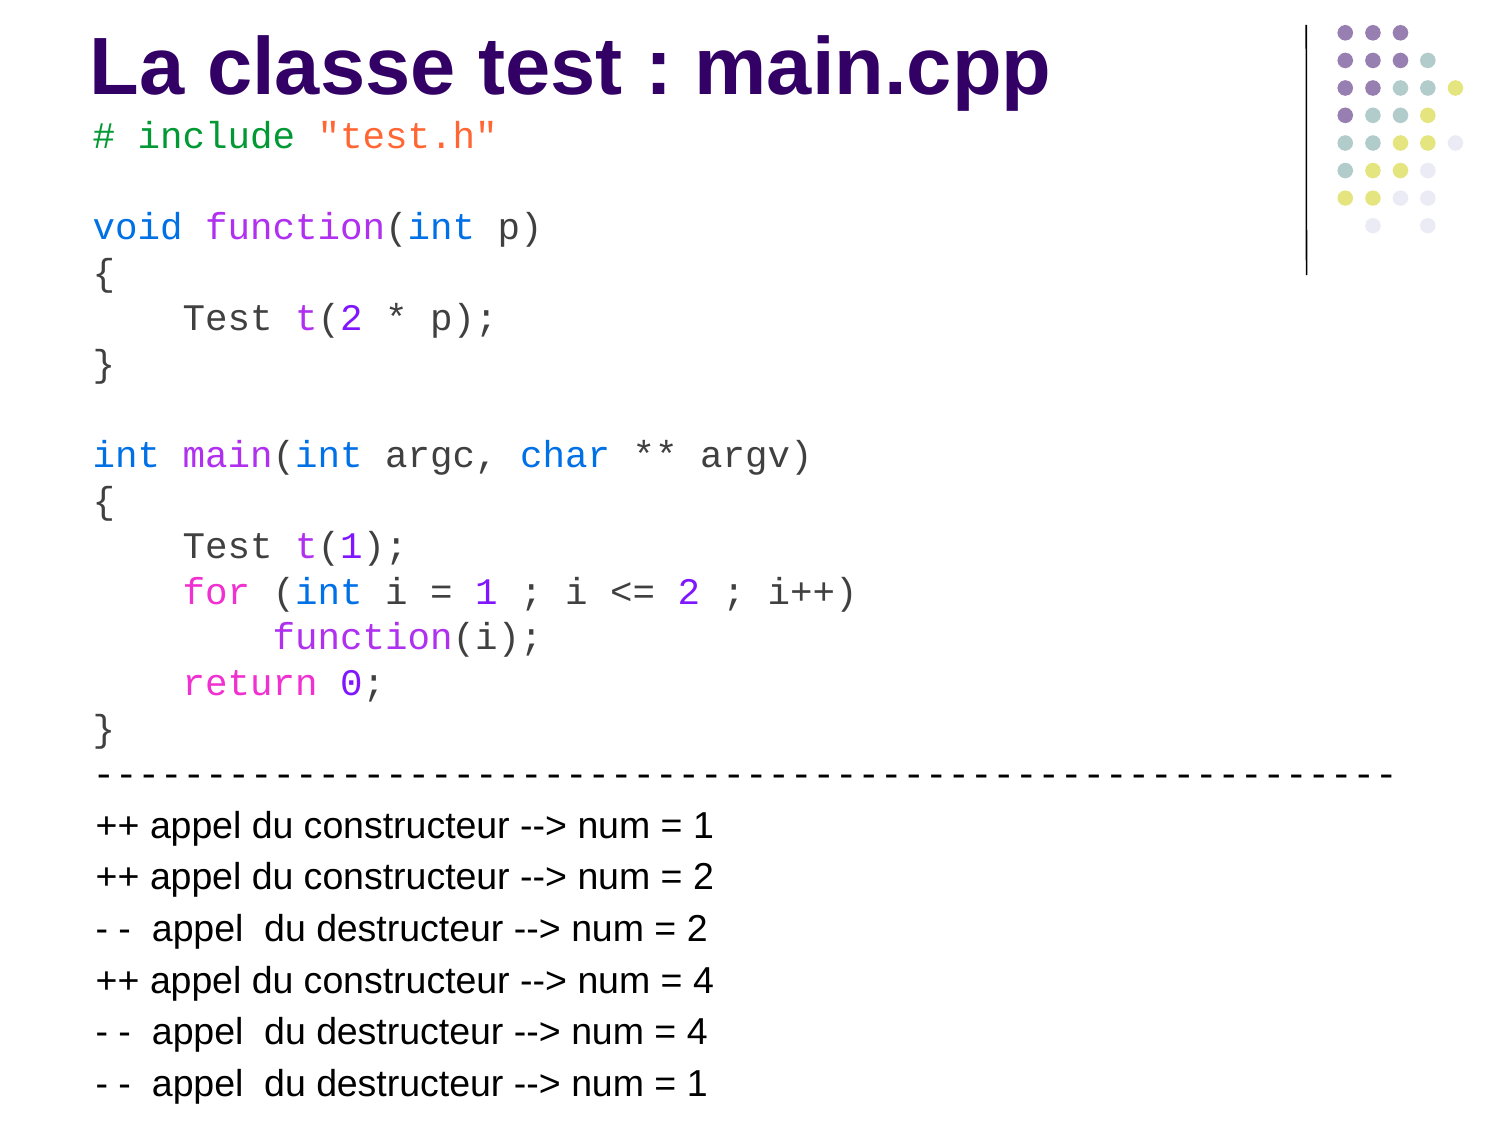

# La classe test : main.cpp
# include "test.h"
void function(int p)
{
 Test t(2 * p);
}
int main(int argc, char ** argv)
{
 Test t(1);
 for (int i = 1 ; i <= 2 ; i++)
 function(i);
 return 0;
}
----------------------------------------------------------
++ appel du constructeur --> num = 1
++ appel du constructeur --> num = 2
- - appel du destructeur --> num = 2
++ appel du constructeur --> num = 4
- - appel du destructeur --> num = 4
- - appel du destructeur --> num = 1